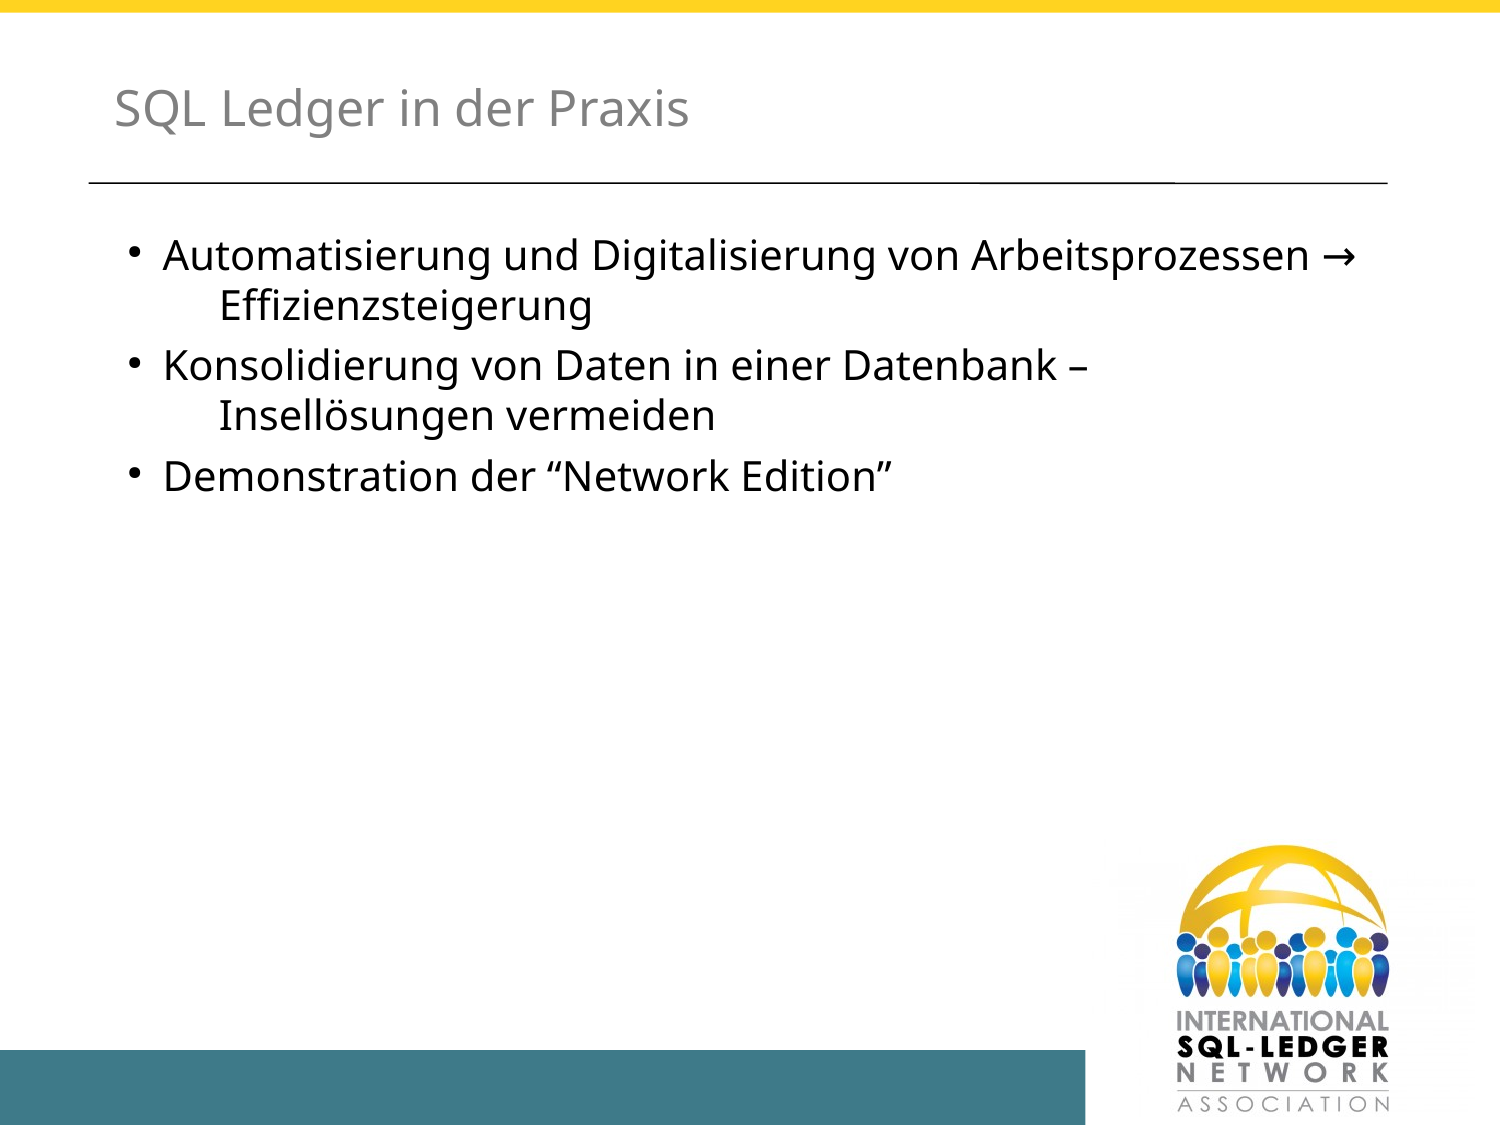

# SQL Ledger in der Praxis
Automatisierung und Digitalisierung von Arbeitsprozessen → Effizienzsteigerung
Konsolidierung von Daten in einer Datenbank – Insellösungen vermeiden
Demonstration der “Network Edition”